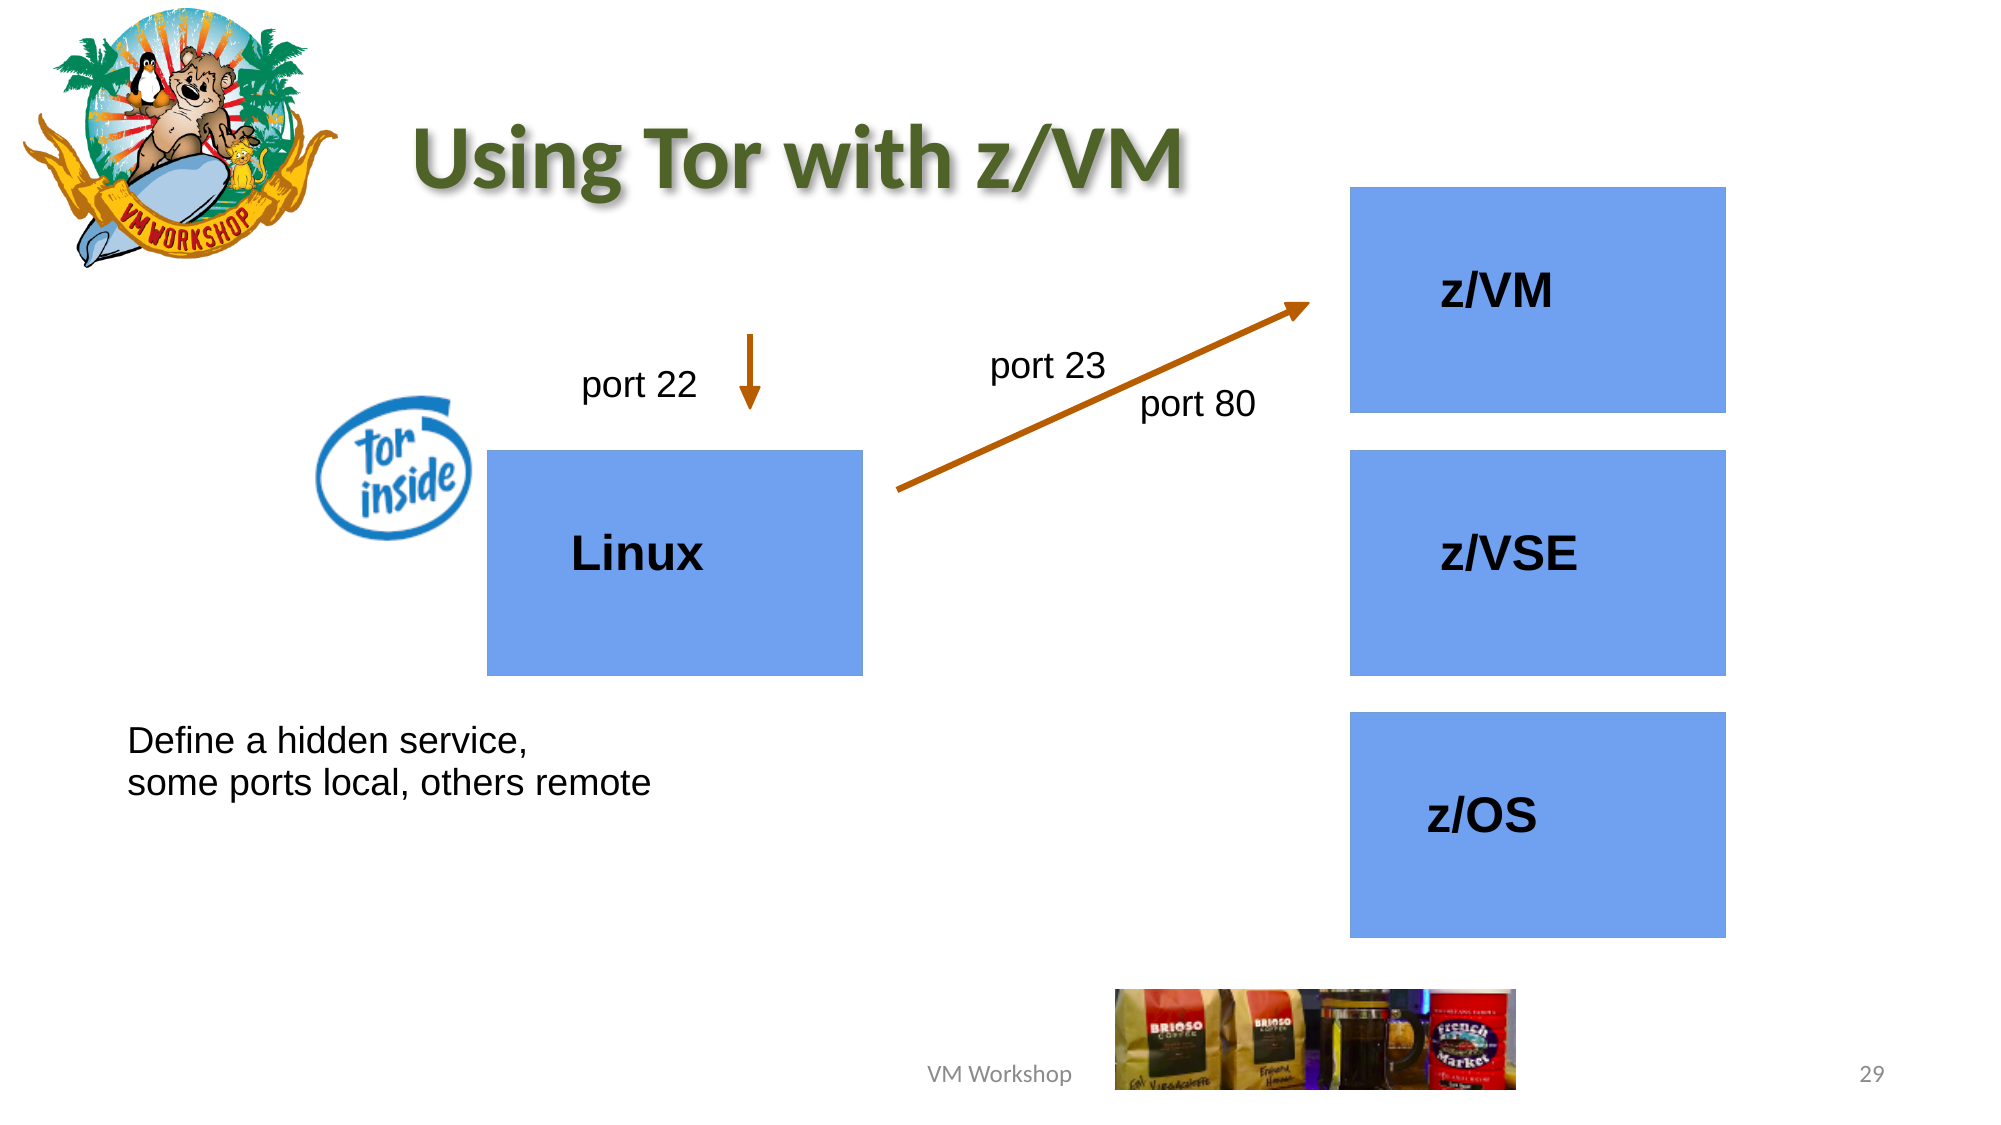

# Using Tor with z/VM
z/VM
port 23
port 22
port 80
Linux
z/VSE
Define a hidden service,
some ports local, others remote
z/OS
VM Workshop
29